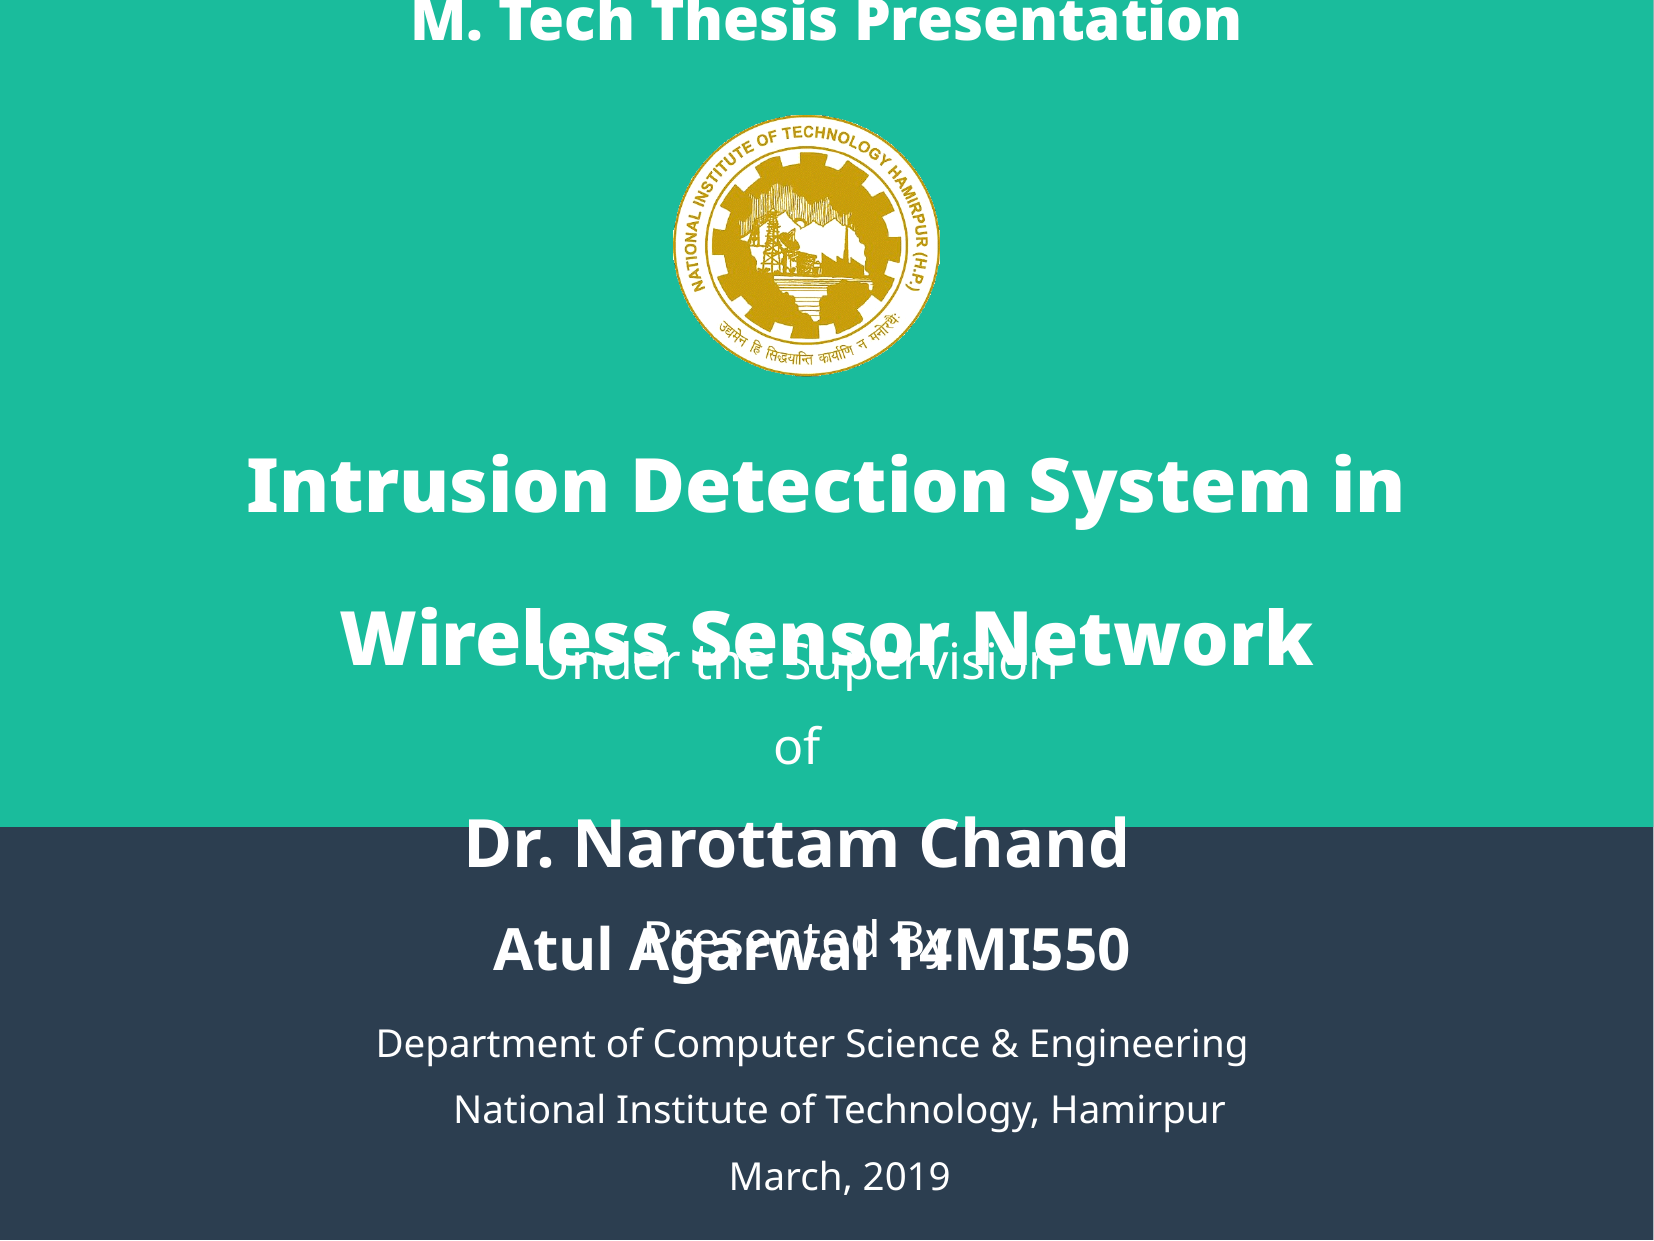

# M. Tech Thesis Presentation Intrusion Detection System in Wireless Sensor Network
Under the Supervision
of
Dr. Narottam Chand
Presented By
Department of Computer Science & Engineering
National Institute of Technology, Hamirpur
March, 2019
Atul Agarwal 14MI550